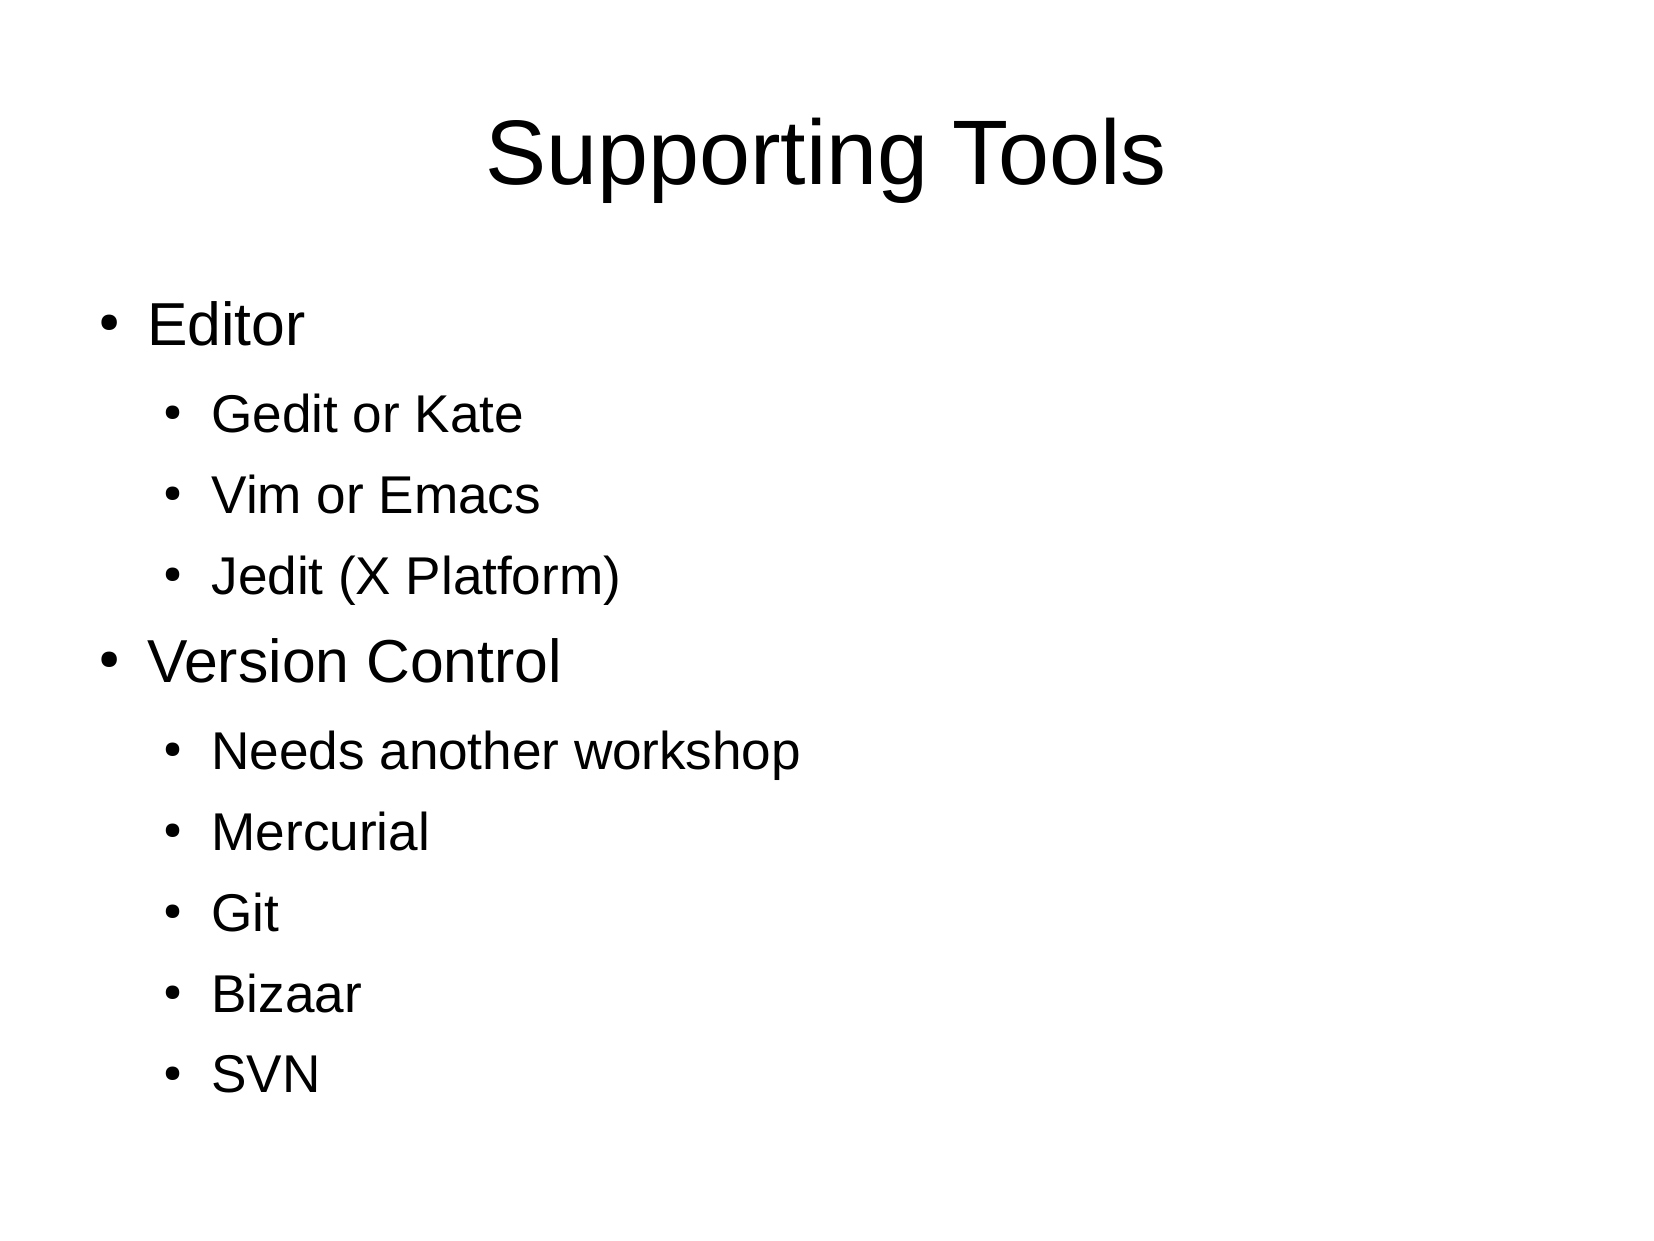

# Supporting Tools
Editor
Gedit or Kate
Vim or Emacs
Jedit (X Platform)
Version Control
Needs another workshop
Mercurial
Git
Bizaar
SVN